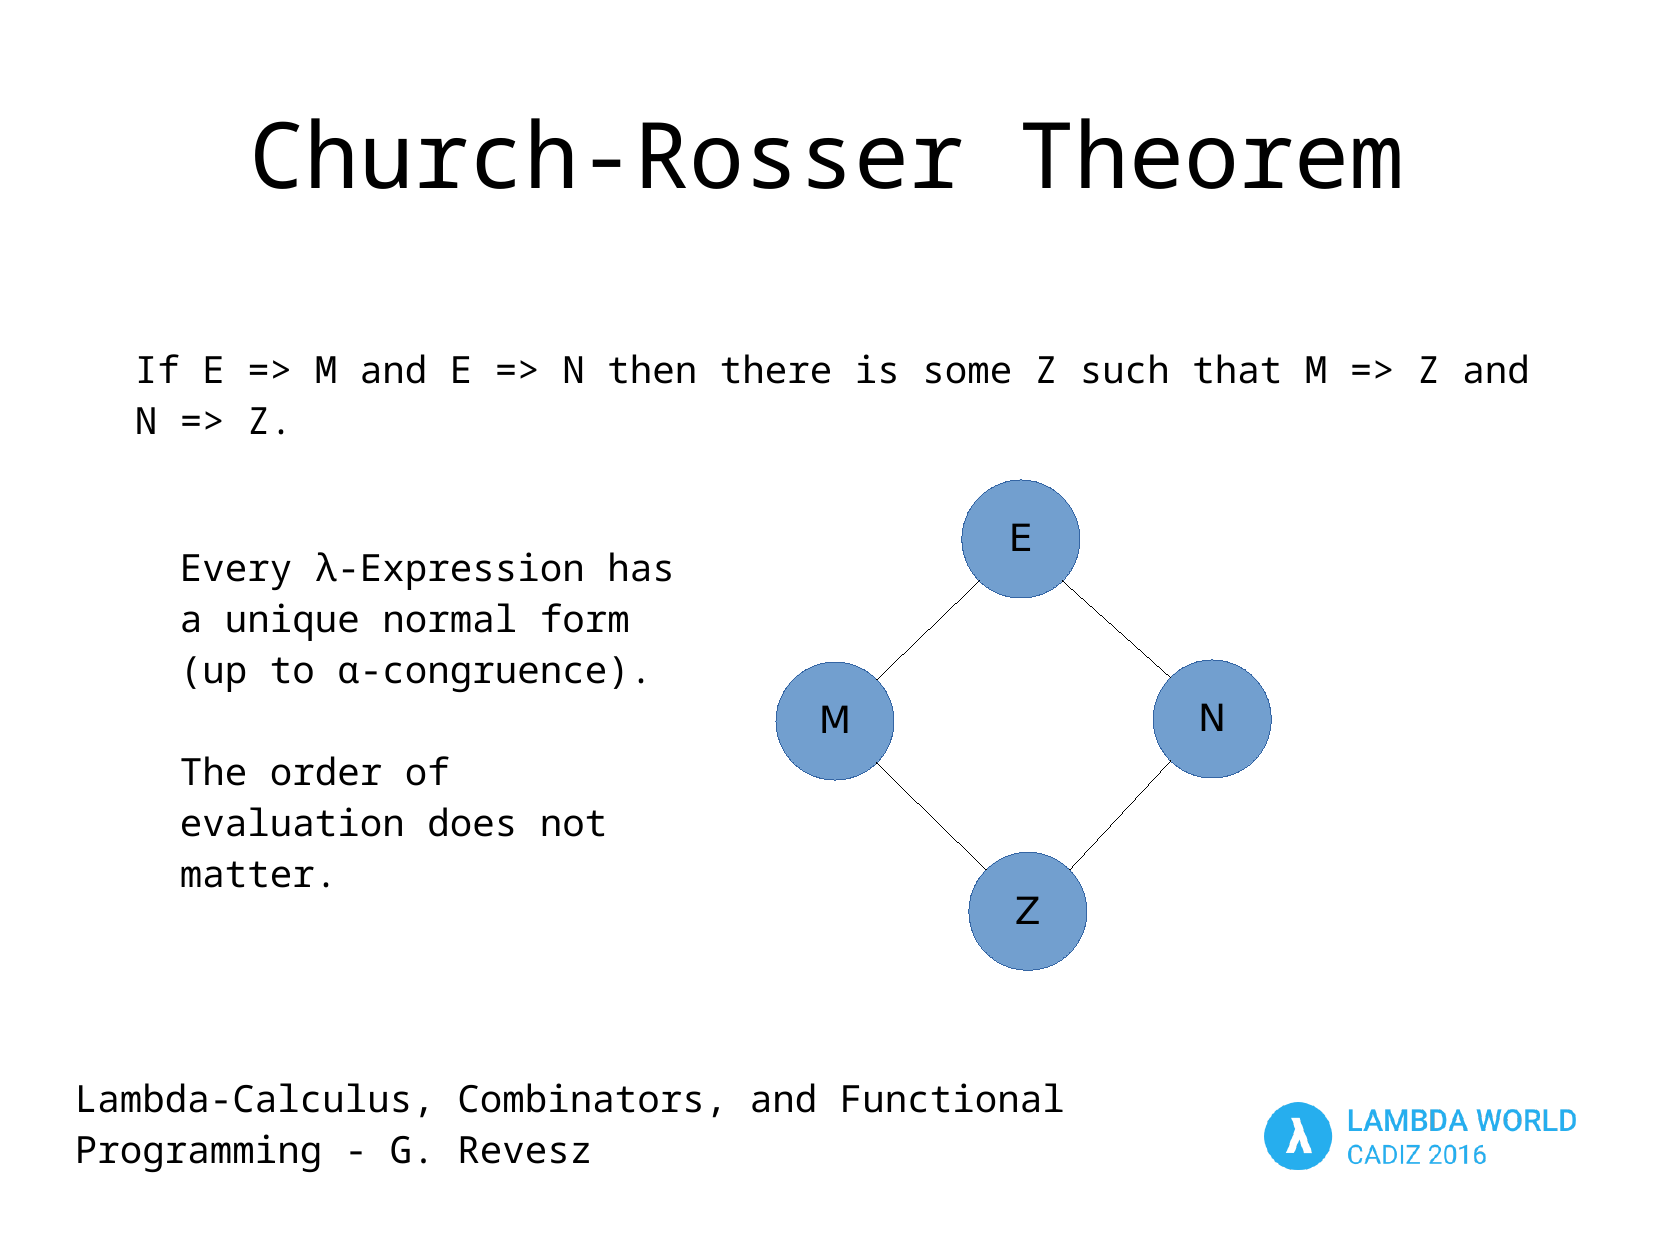

# Church-Rosser Theorem
If E => M and E => N then there is some Z such that M => Z and N => Z.
E
Every λ-Expression has a unique normal form (up to α-congruence).
The order of evaluation does not matter.
N
M
Z
Lambda-Calculus, Combinators, and Functional Programming - G. Revesz